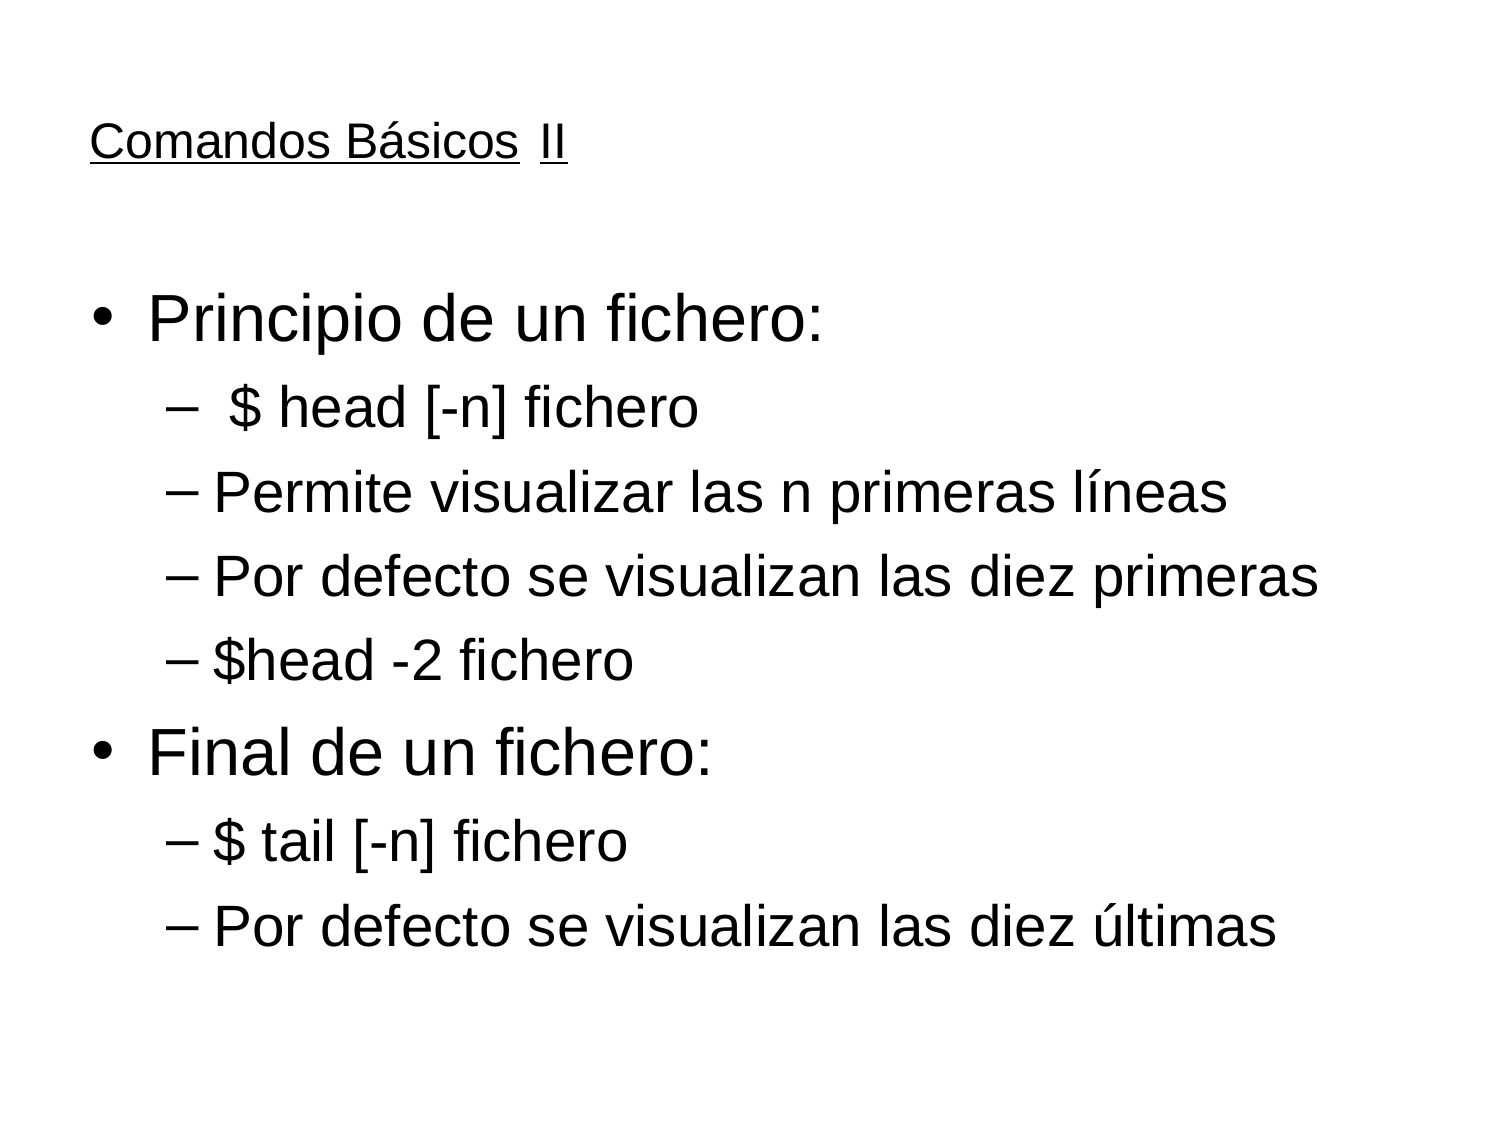

# Comandos Básicos	II
Principio de un fichero:
 $ head [-n] fichero
Permite visualizar las n primeras líneas
Por defecto se visualizan las diez primeras
$head -2 fichero
Final de un fichero:
$ tail [-n] fichero
Por defecto se visualizan las diez últimas